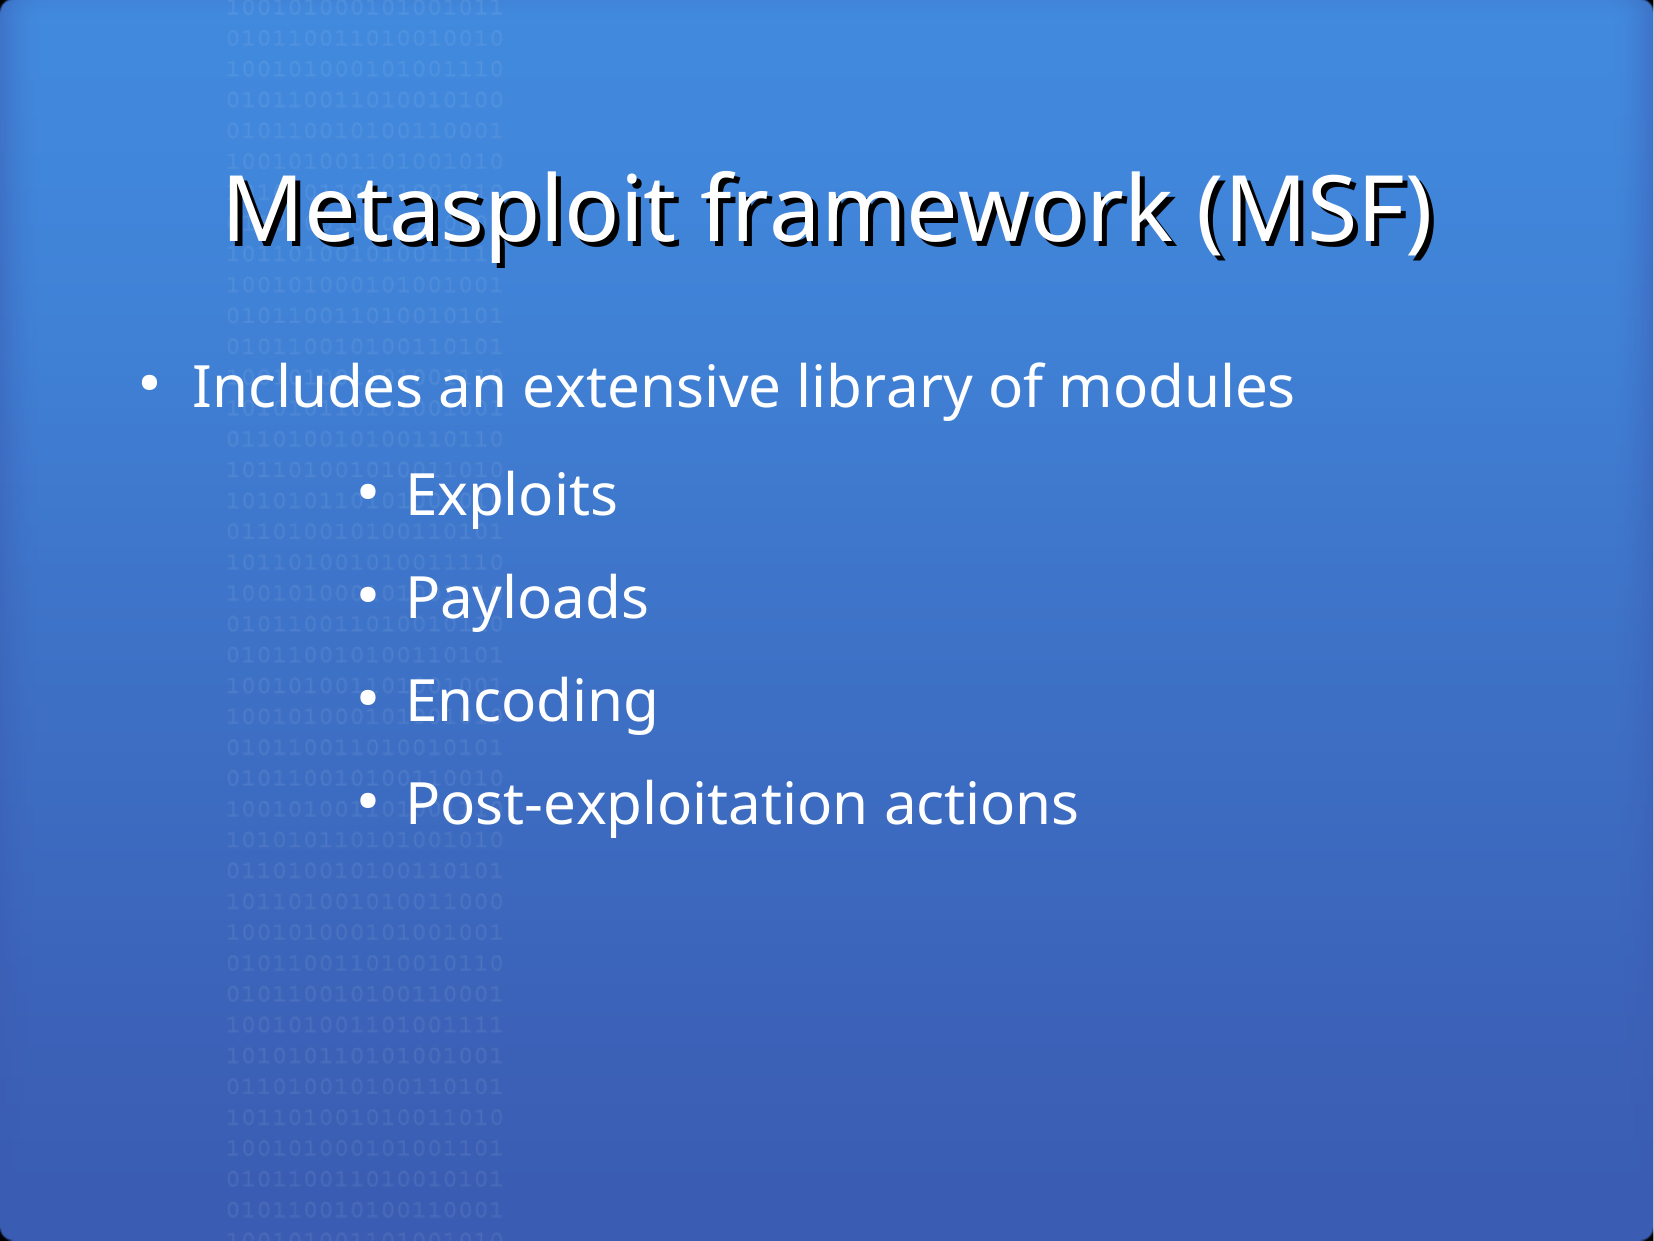

# Metasploit framework (MSF)
Includes an extensive library of modules
Exploits
Payloads
Encoding
Post-exploitation actions